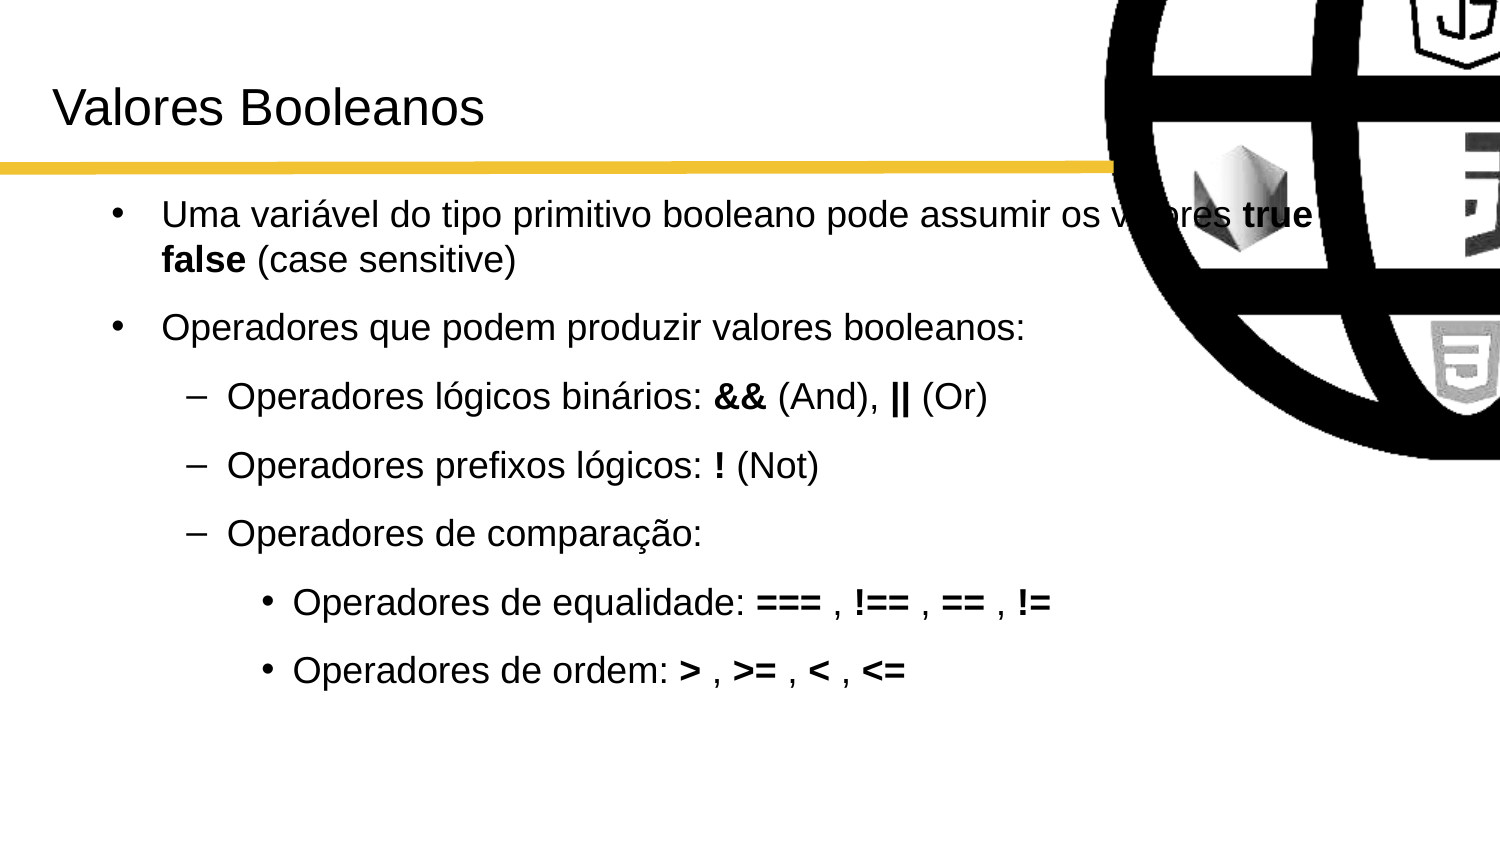

Valores Booleanos
Uma variável do tipo primitivo booleano pode assumir os valores true e false (case sensitive)
Operadores que podem produzir valores booleanos:
Operadores lógicos binários: && (And), || (Or)
Operadores prefixos lógicos: ! (Not)
Operadores de comparação:
Operadores de equalidade: === , !== , == , !=
Operadores de ordem: > , >= , < , <=